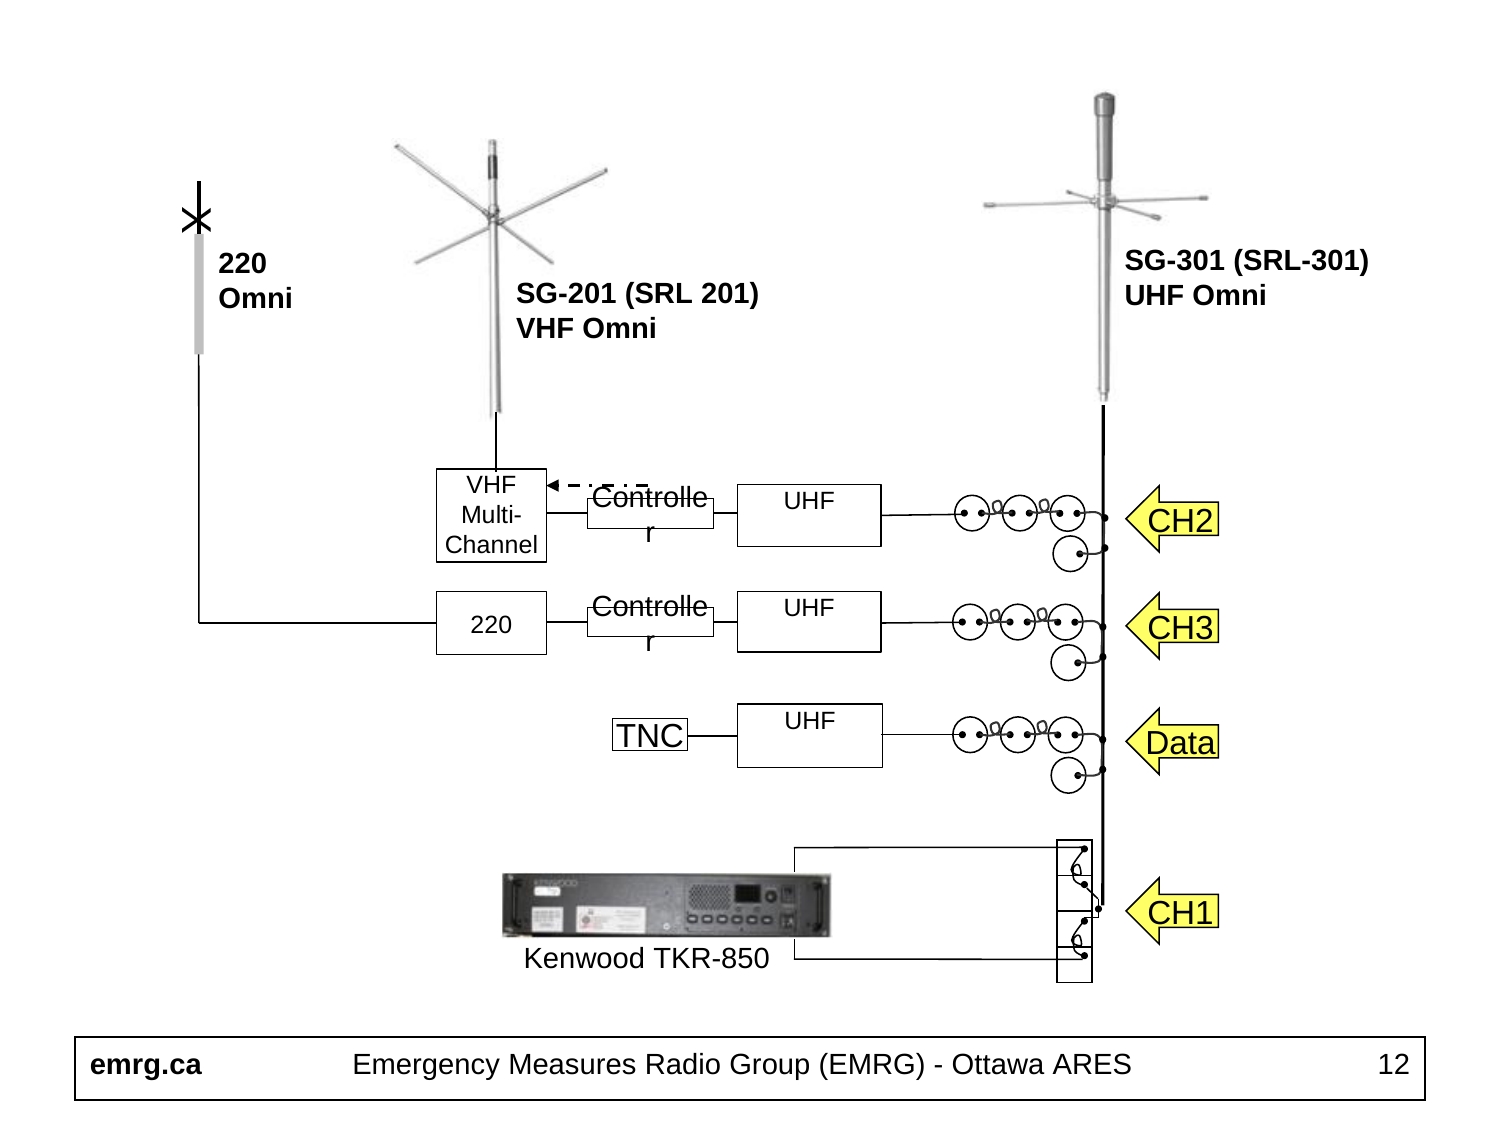

X
SG-301 (SRL-301)
UHF Omni
220 Omni
SG-201 (SRL 201)
VHF Omni
VHF
Multi-Channel
UHF
CH2
Controller
220
UHF
CH3
Controller
UHF
Data
TNC
CH1
Kenwood TKR-850
Emergency Measures Radio Group (EMRG) - Ottawa ARES